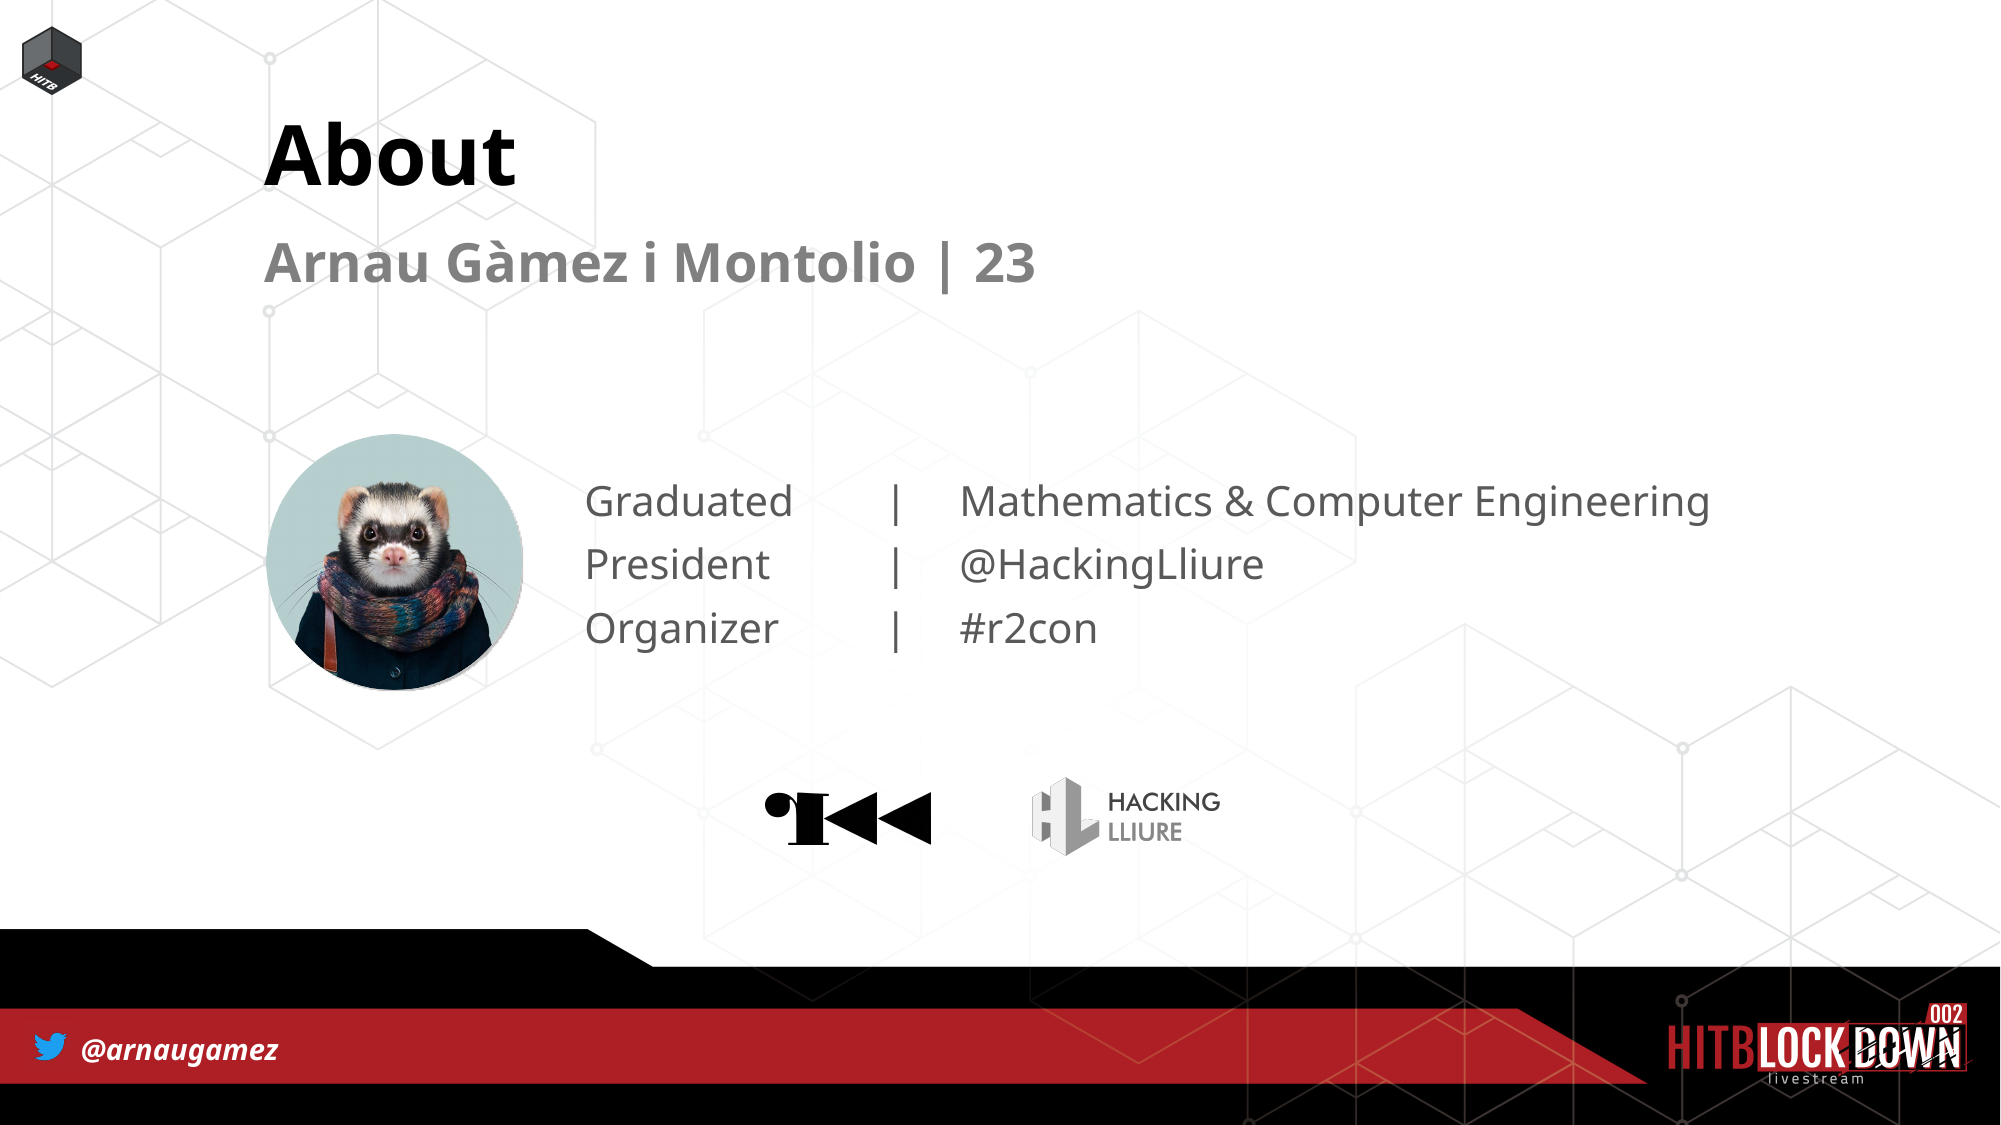

# About
Arnau Gàmez i Montolio | 23
Graduated		|	Mathematics & Computer Engineering
President		|	@HackingLliure
Organizer 		|	#r2con